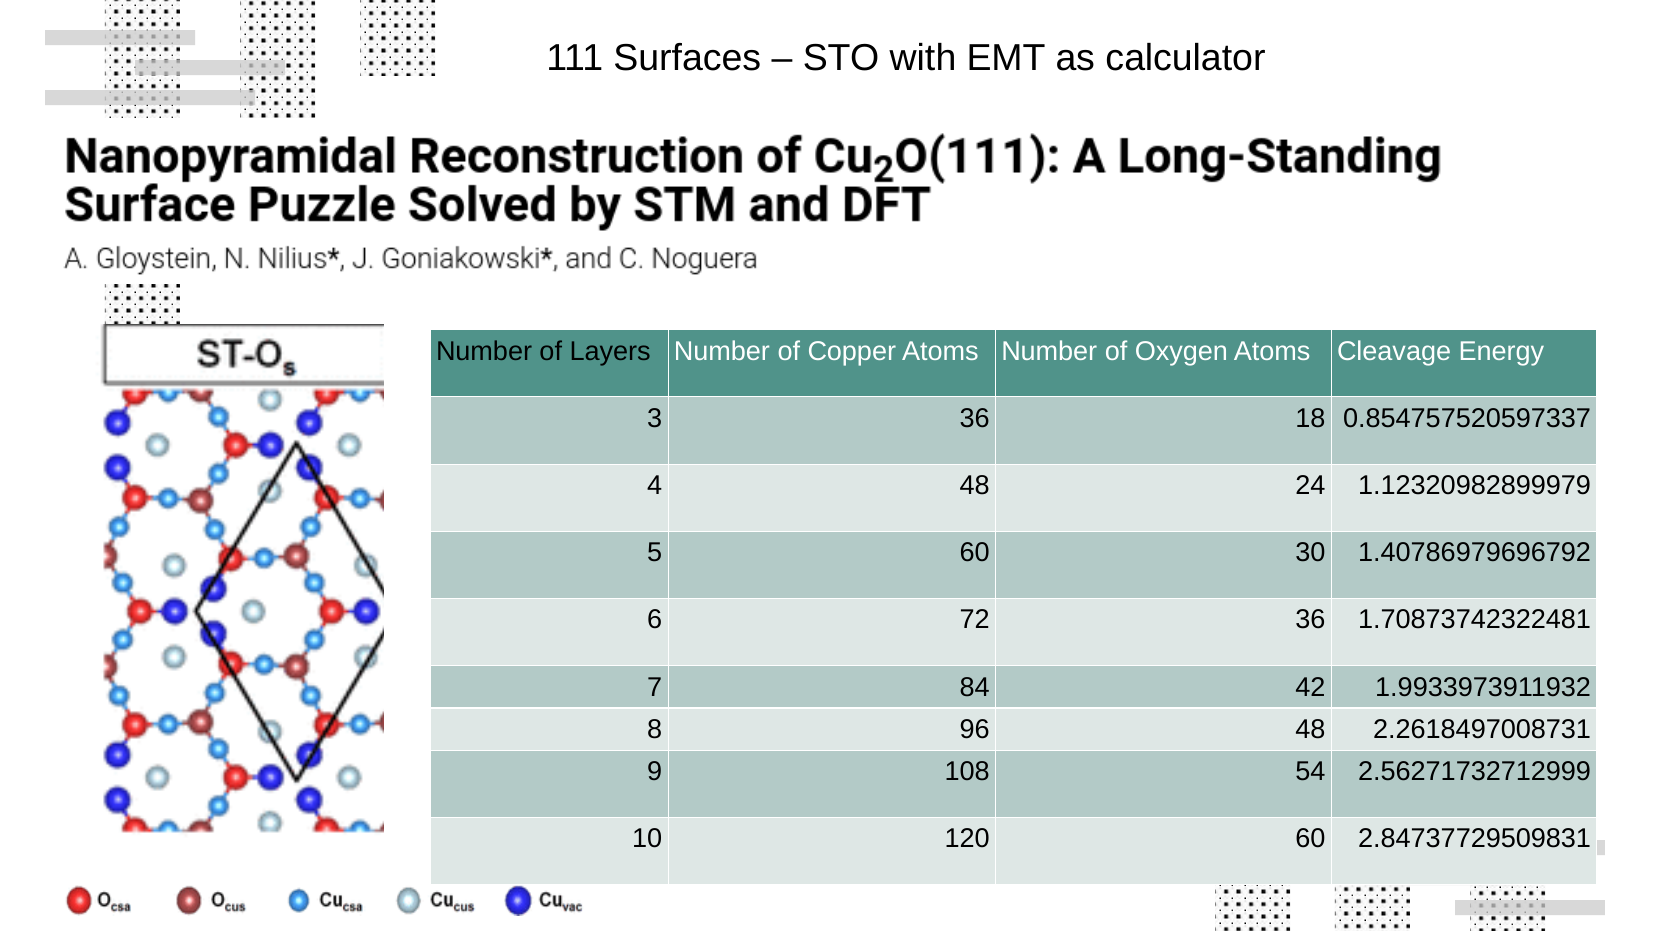

111 Surfaces – STO with EMT as calculator
| Number of Layers | Number of Copper Atoms | Number of Oxygen Atoms | Cleavage Energy |
| --- | --- | --- | --- |
| 3 | 36 | 18 | 0.854757520597337 |
| 4 | 48 | 24 | 1.12320982899979 |
| 5 | 60 | 30 | 1.40786979696792 |
| 6 | 72 | 36 | 1.70873742322481 |
| 7 | 84 | 42 | 1.9933973911932 |
| 8 | 96 | 48 | 2.2618497008731 |
| 9 | 108 | 54 | 2.56271732712999 |
| 10 | 120 | 60 | 2.84737729509831 |